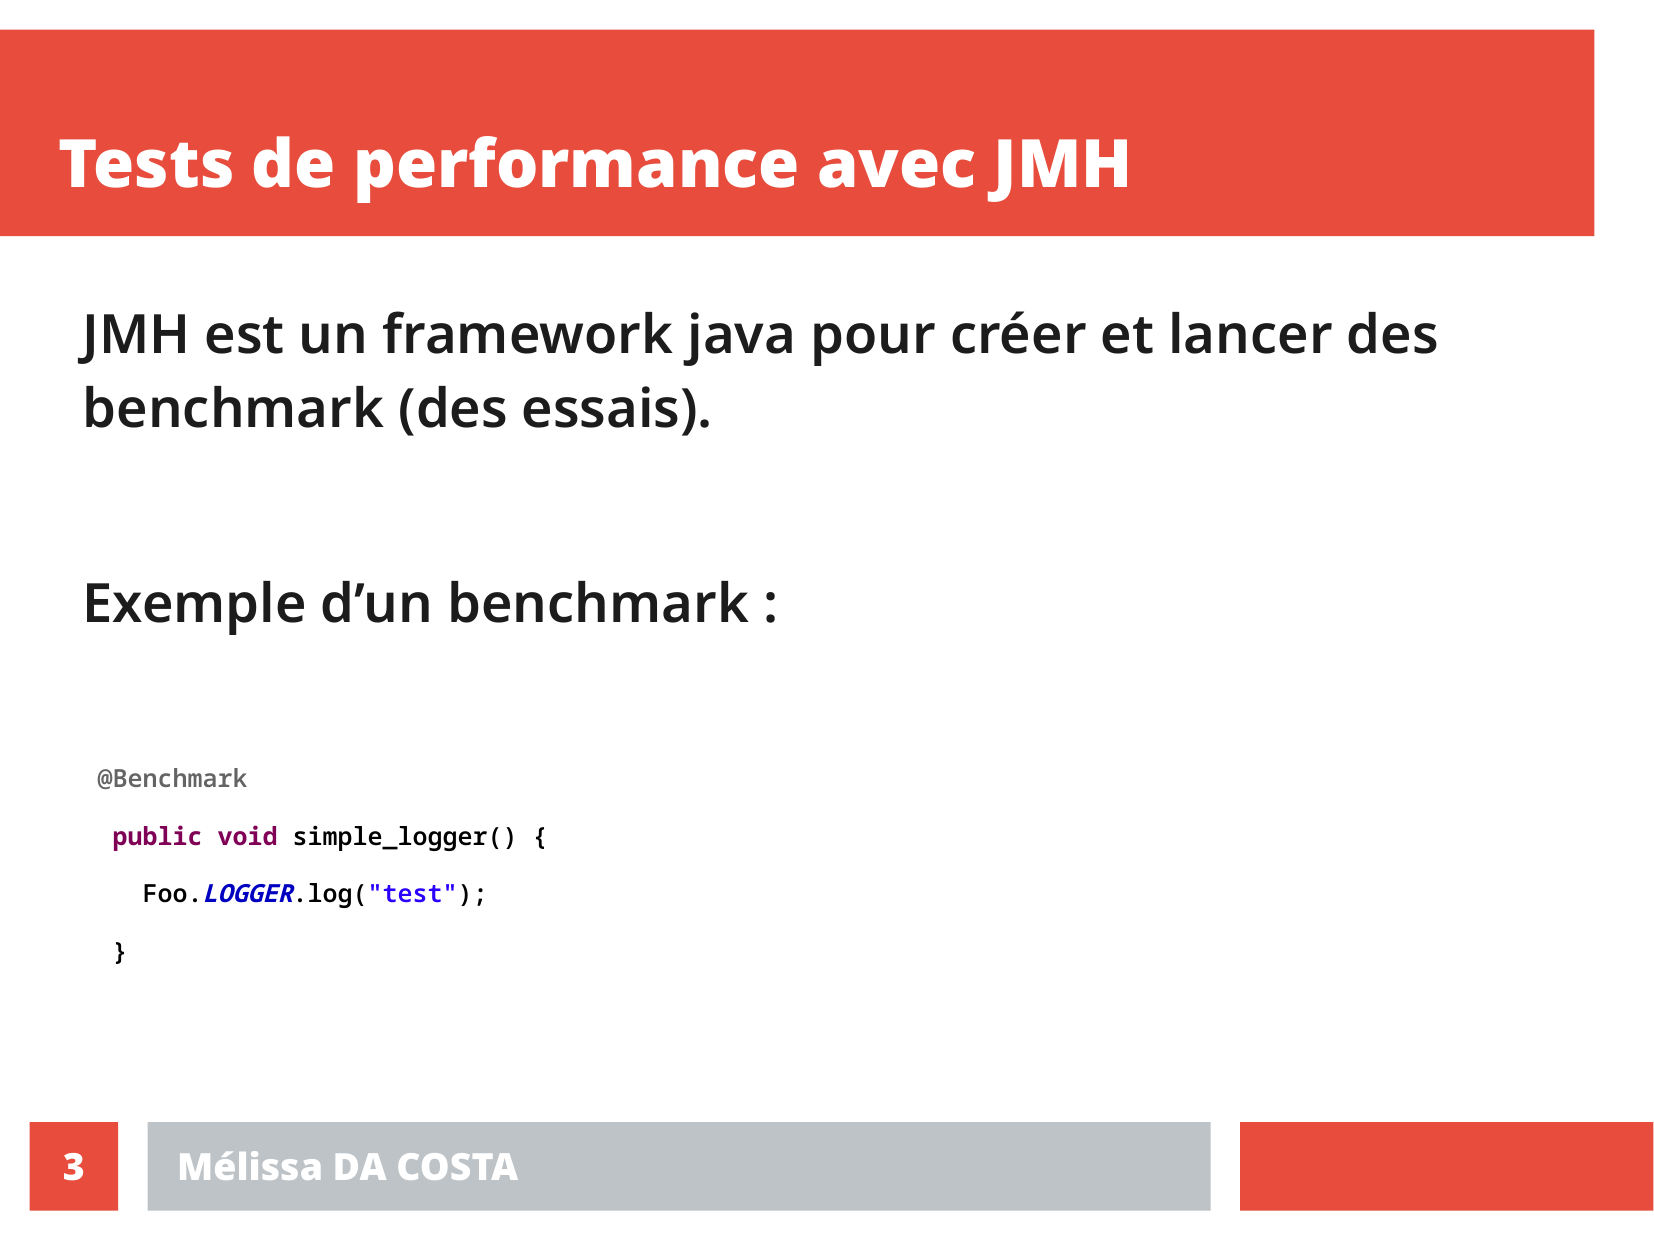

# Tests de performance avec JMH
JMH est un framework java pour créer et lancer des benchmark (des essais).
Exemple d’un benchmark :
 @Benchmark
 public void simple_logger() {
 Foo.LOGGER.log("test");
 }
3
Mélissa DA COSTA